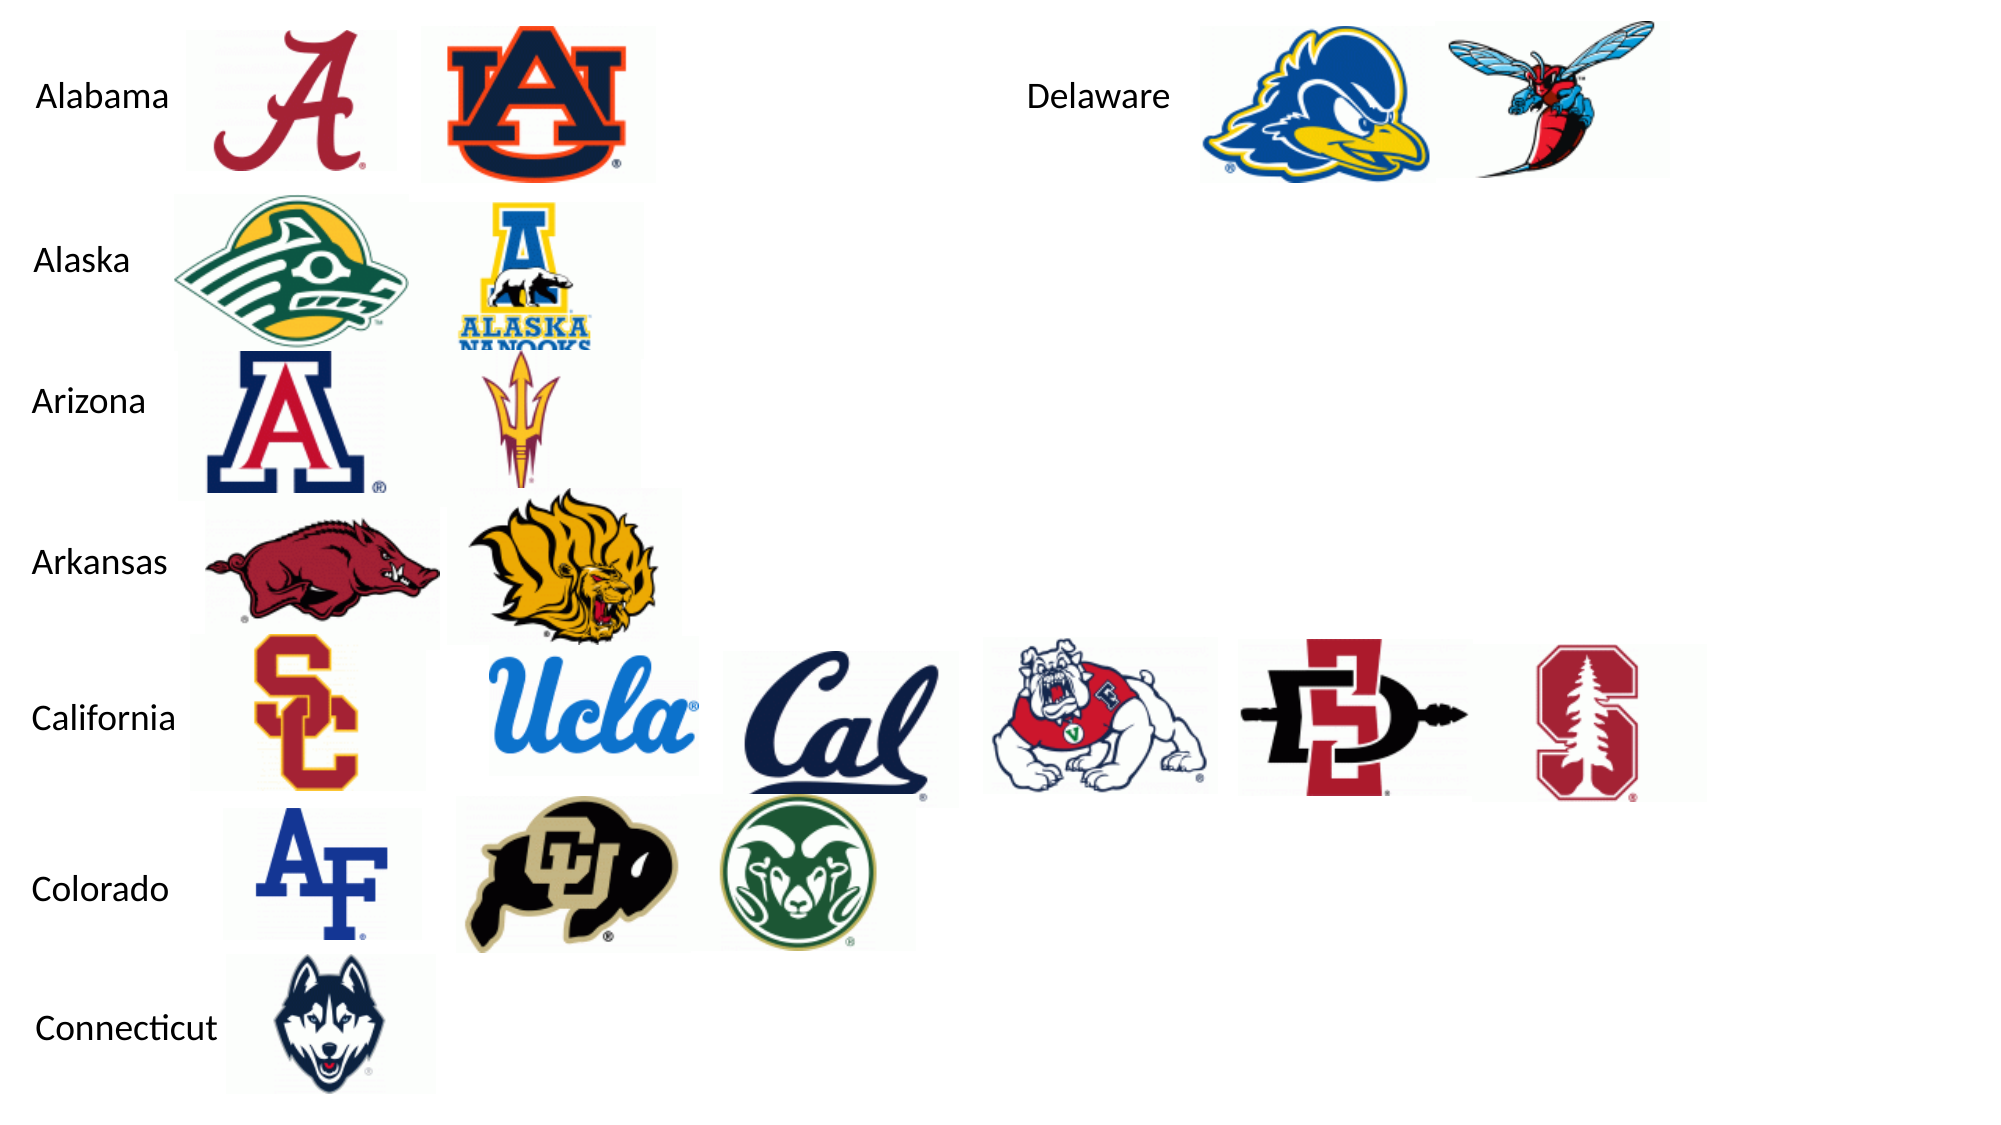

Alabama
Delaware
Alaska
Arizona
Arkansas
California
Colorado
Connecticut